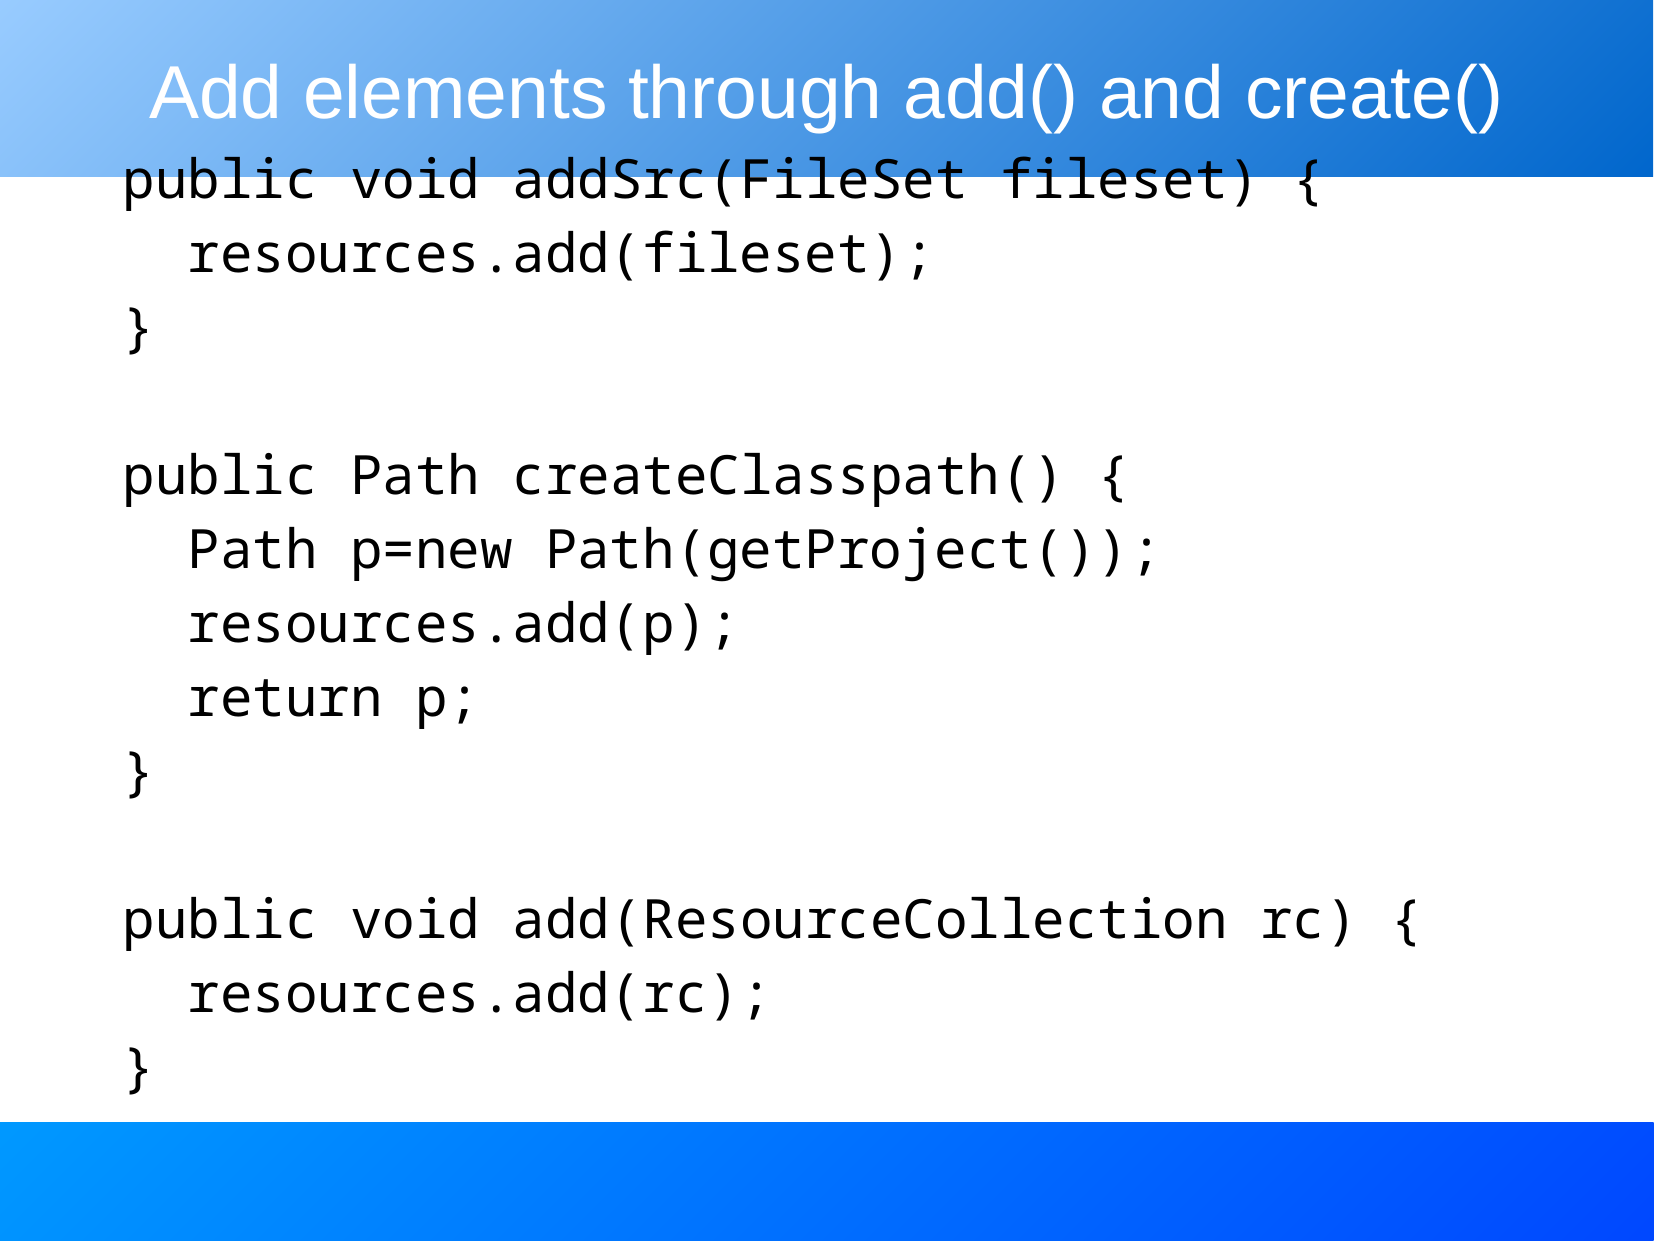

# Add elements through add() and create()
public void addSrc(FileSet fileset) {
 resources.add(fileset);
}
public Path createClasspath() {
 Path p=new Path(getProject());
 resources.add(p);
 return p;
}
public void add(ResourceCollection rc) {
 resources.add(rc);
}